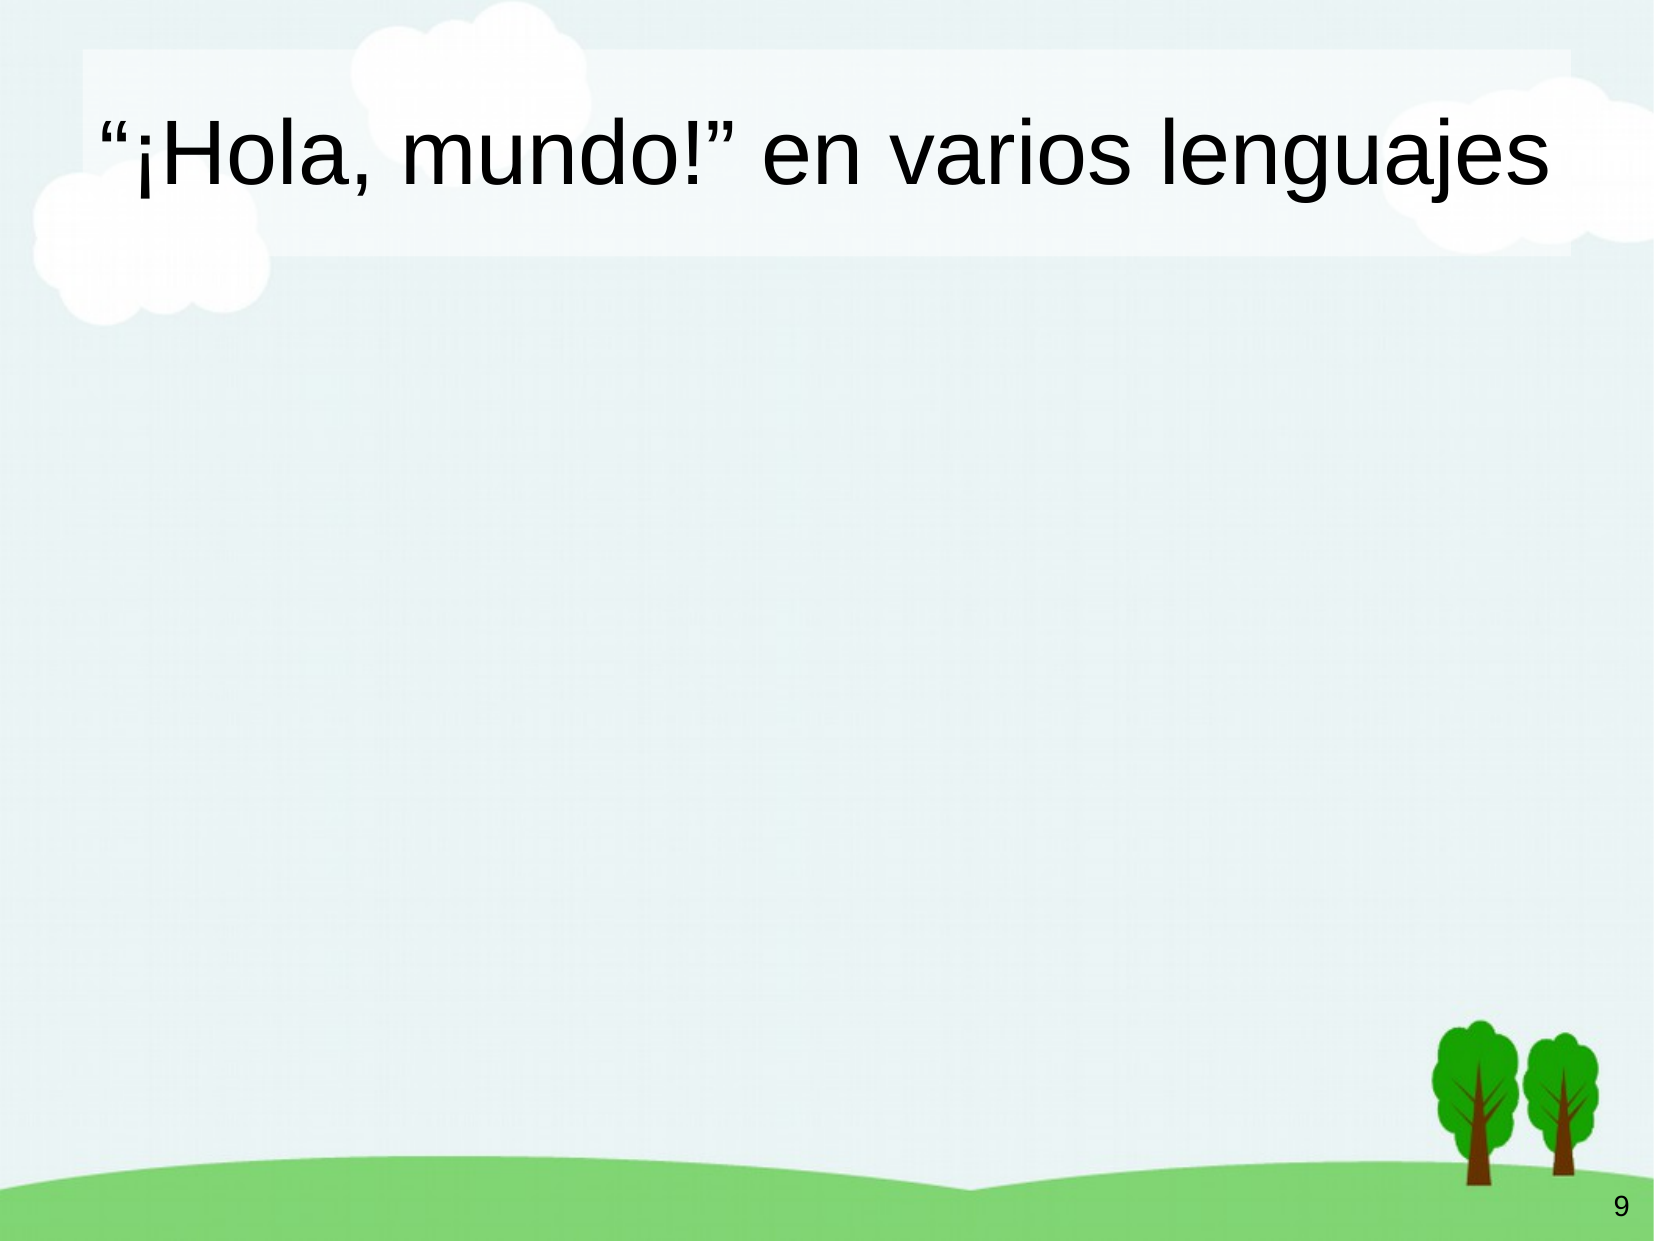

# “¡Hola, mundo!” en varios lenguajes
9